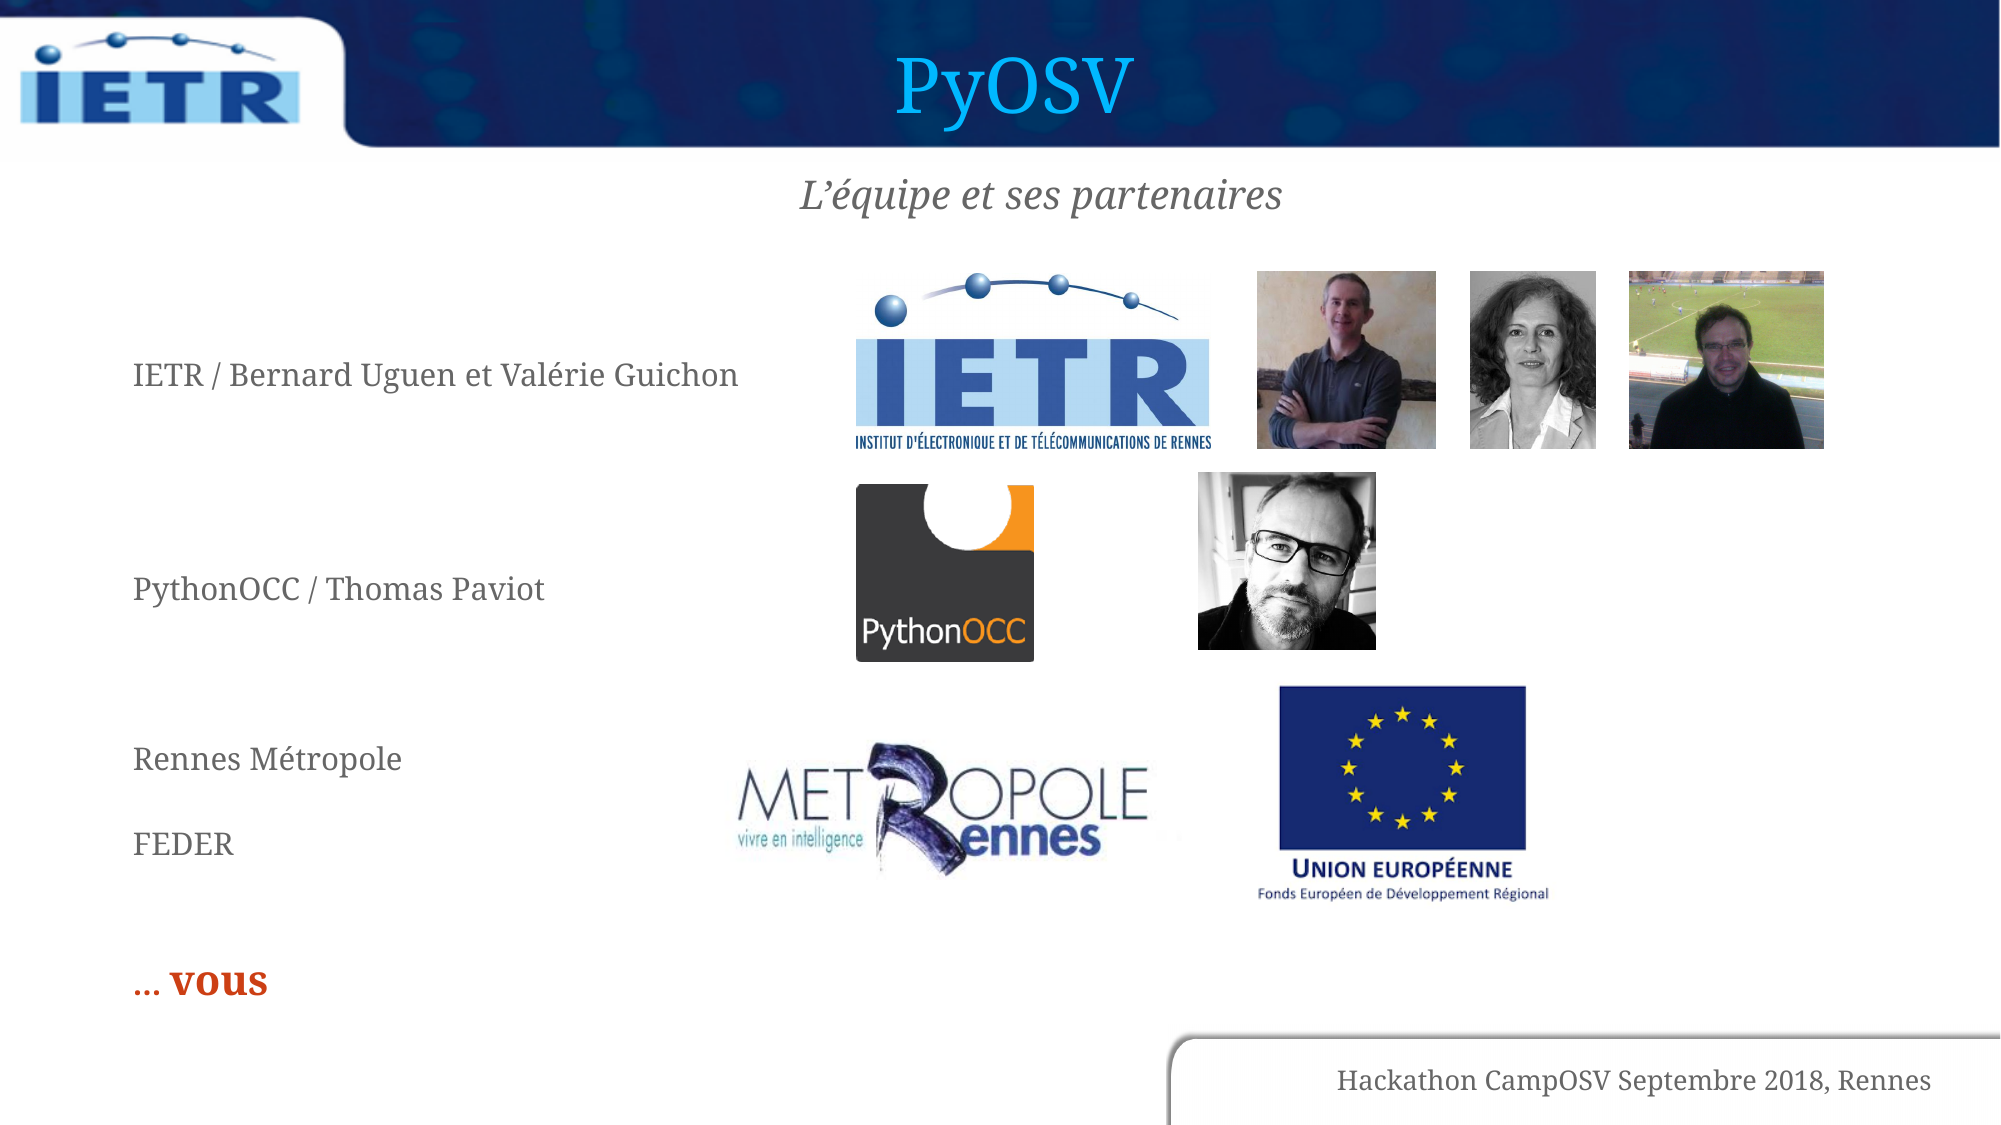

PyOSV
L’équipe et ses partenaires
IETR / Bernard Uguen et Valérie Guichon
PythonOCC / Thomas Paviot
Rennes Métropole
FEDER
… vous
Hackathon CampOSV Septembre 2018, Rennes